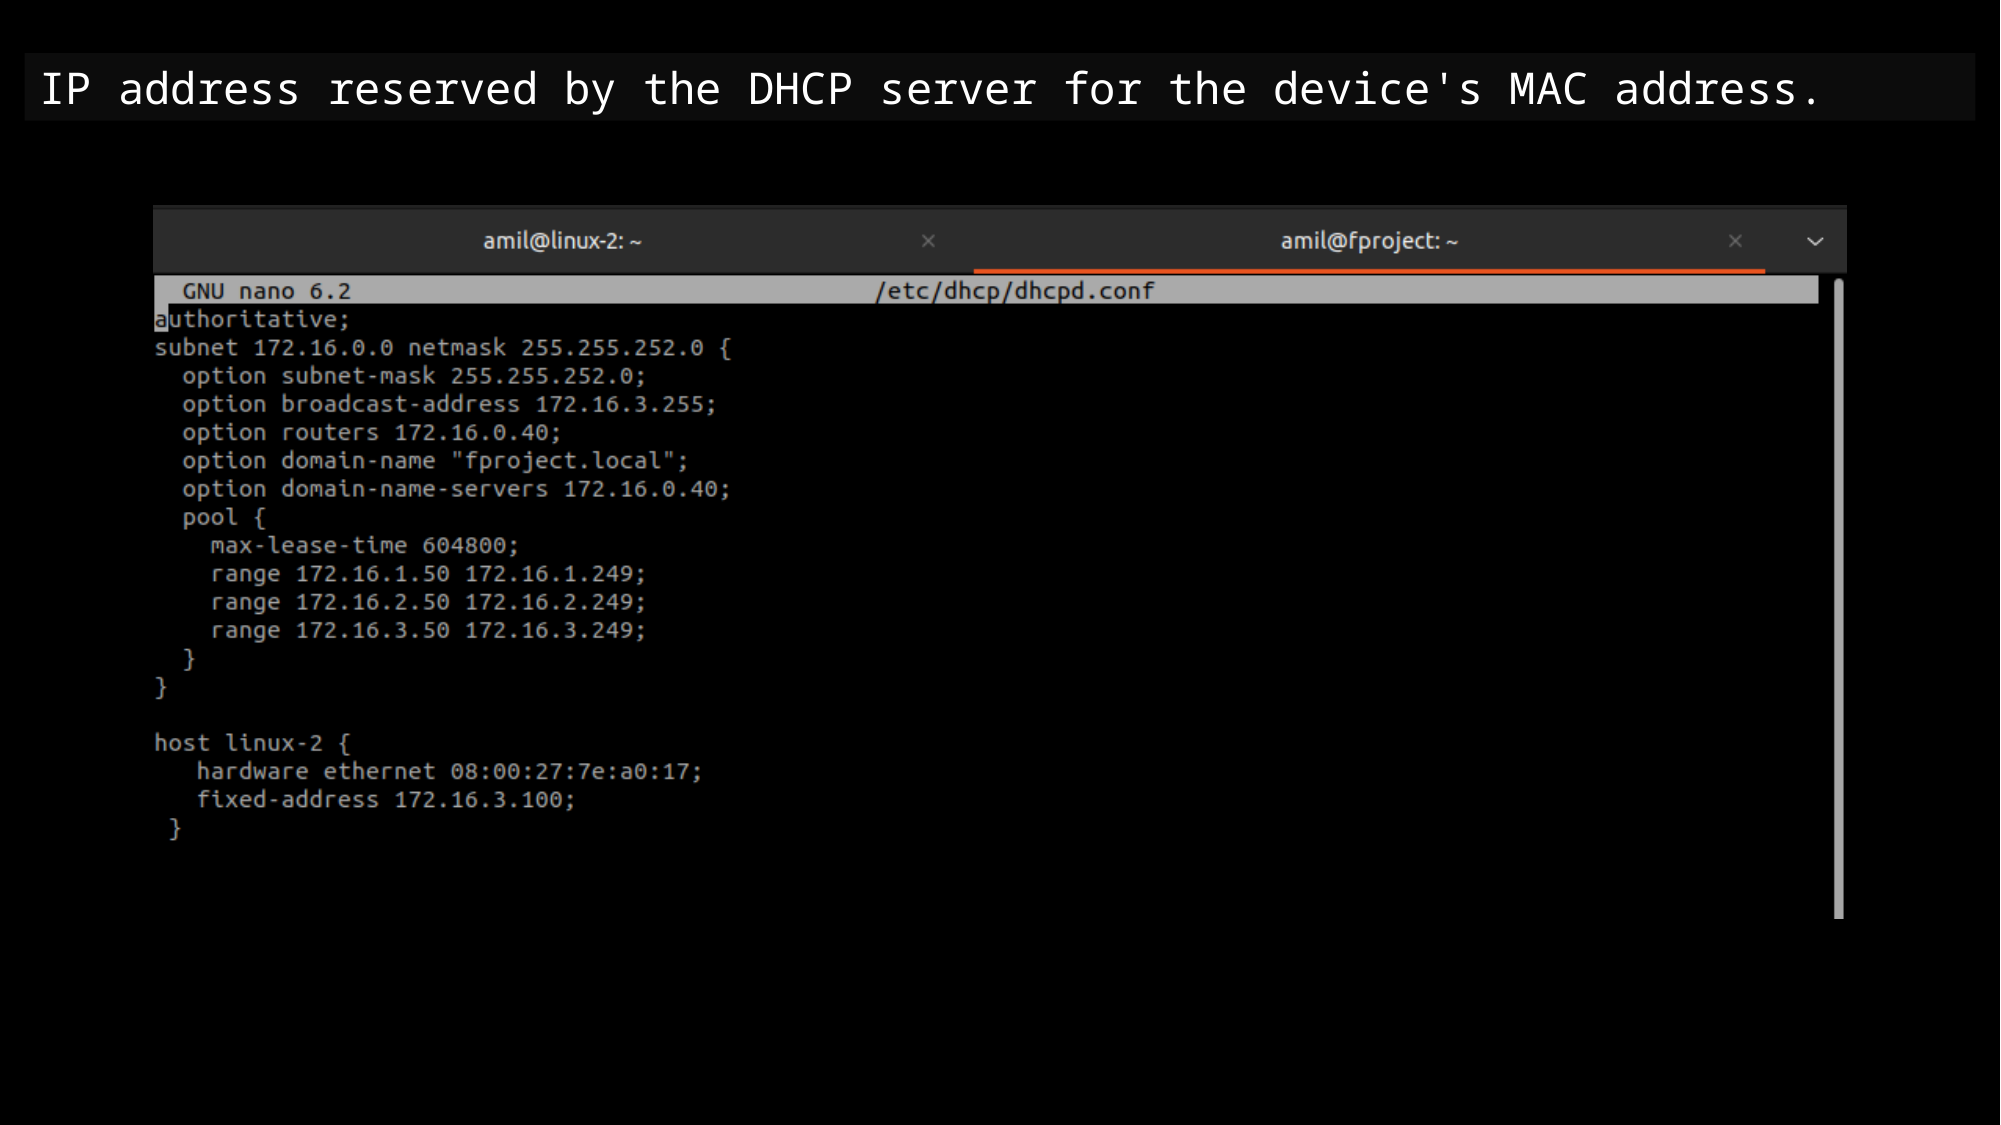

IP address reserved by the DHCP server for the device's MAC address.